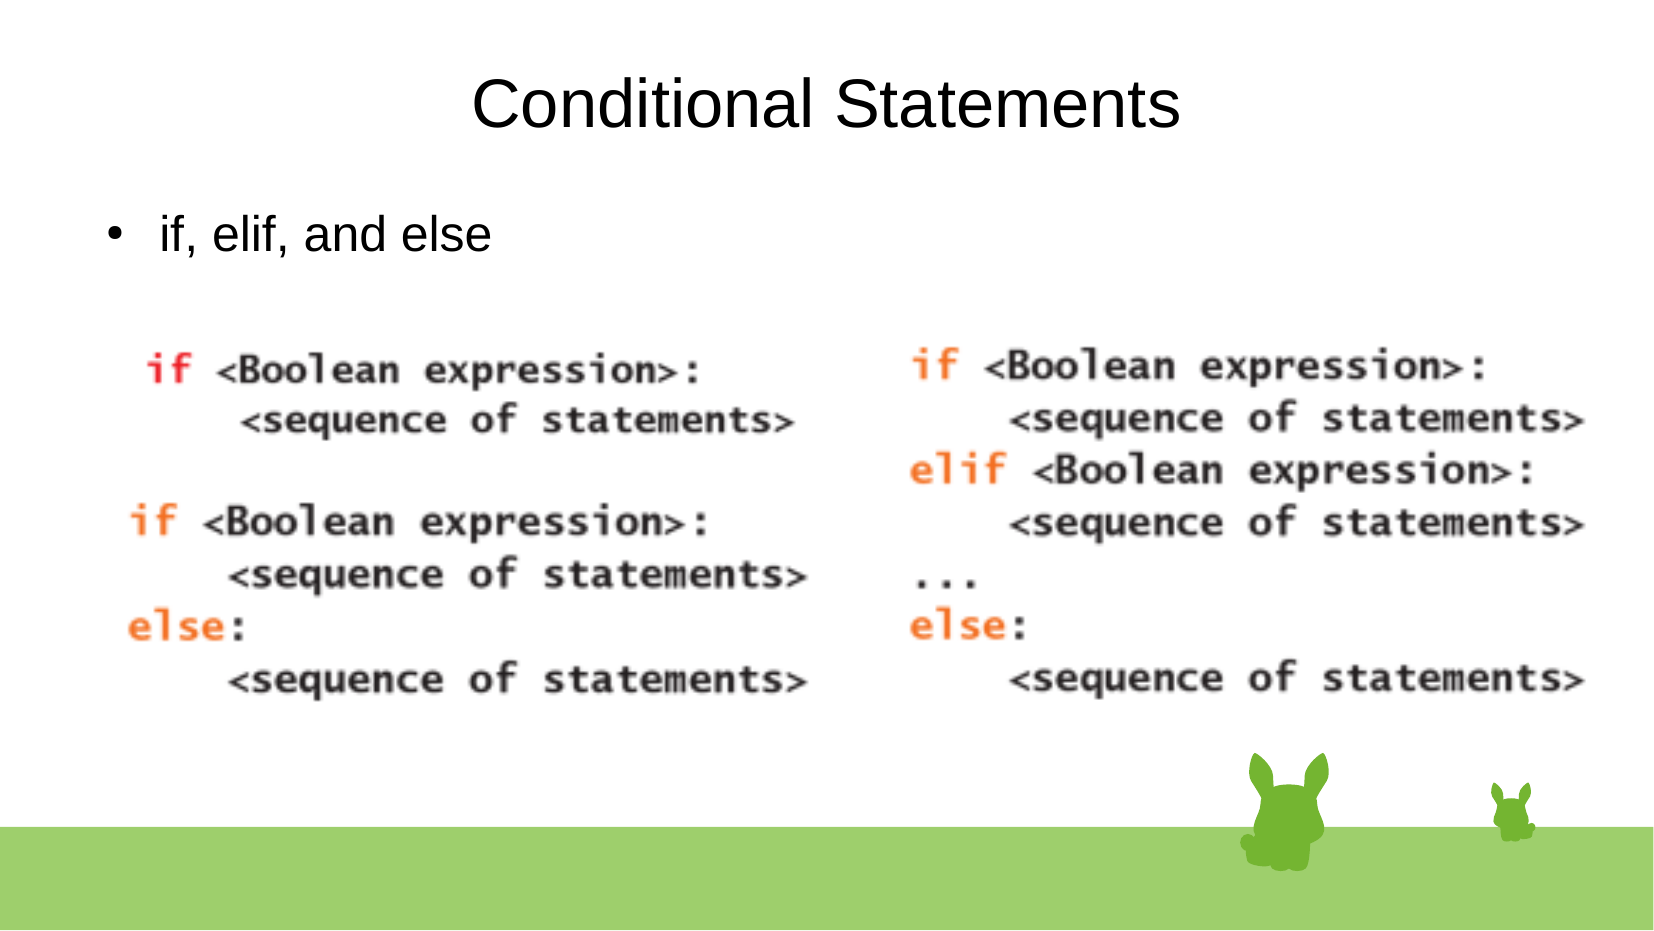

# Conditional Statements
if, elif, and else